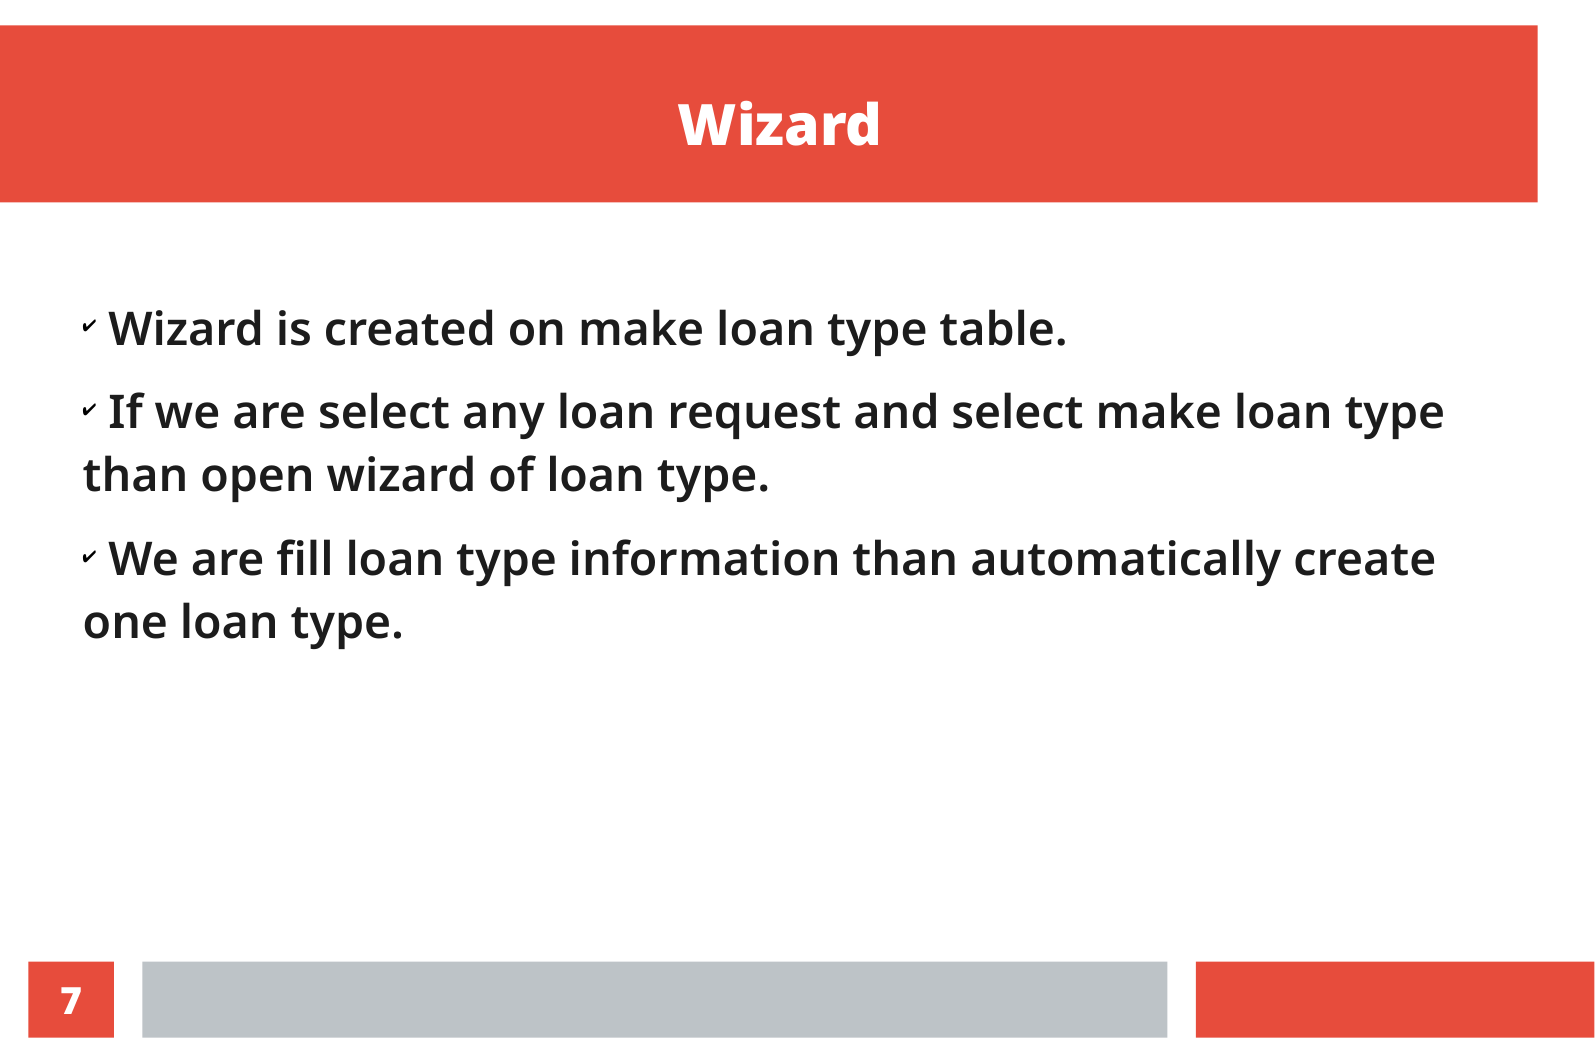

# Wizard
 Wizard is created on make loan type table.
 If we are select any loan request and select make loan type than open wizard of loan type.
 We are fill loan type information than automatically create one loan type.
7